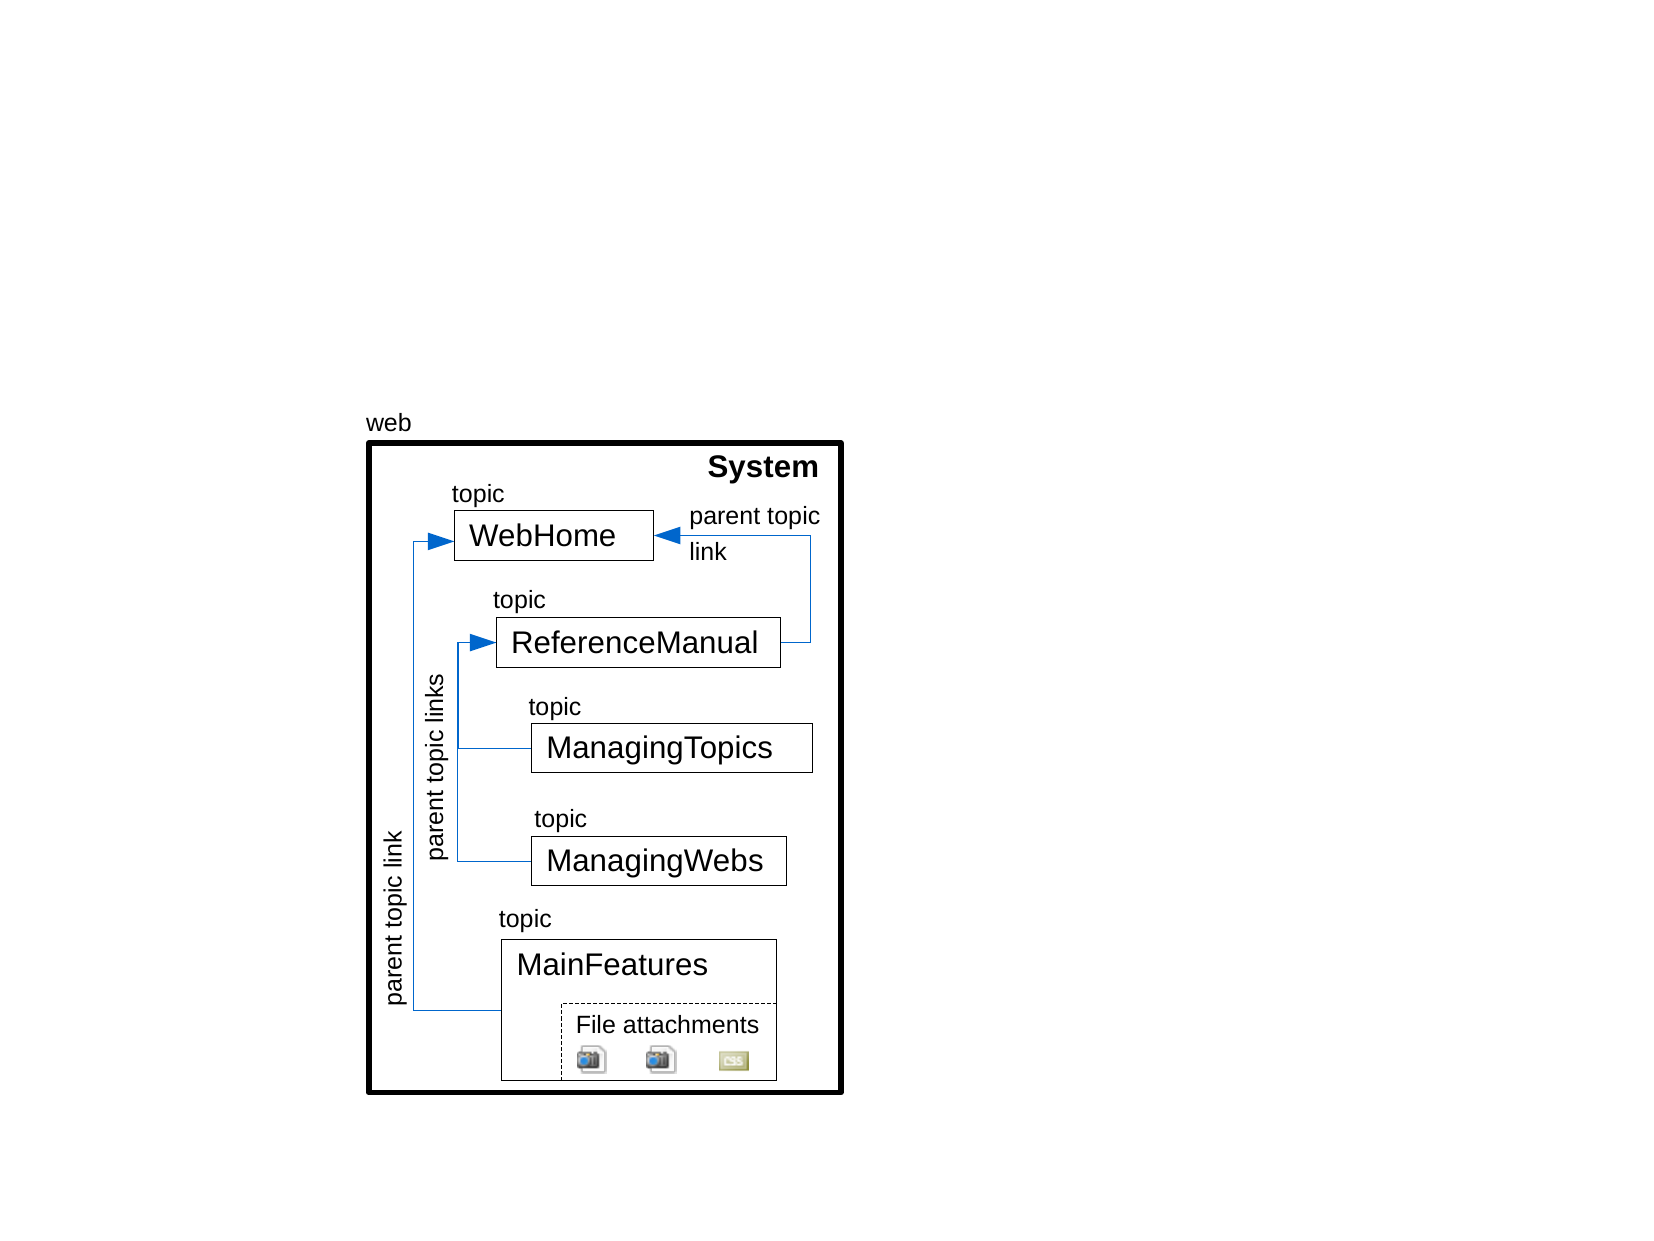

web
System
topic
parent topic
WebHome
link
topic
ReferenceManual
topic
ManagingTopics
parent topic links
topic
ManagingWebs
parent topic link
topic
MainFeatures
File attachments